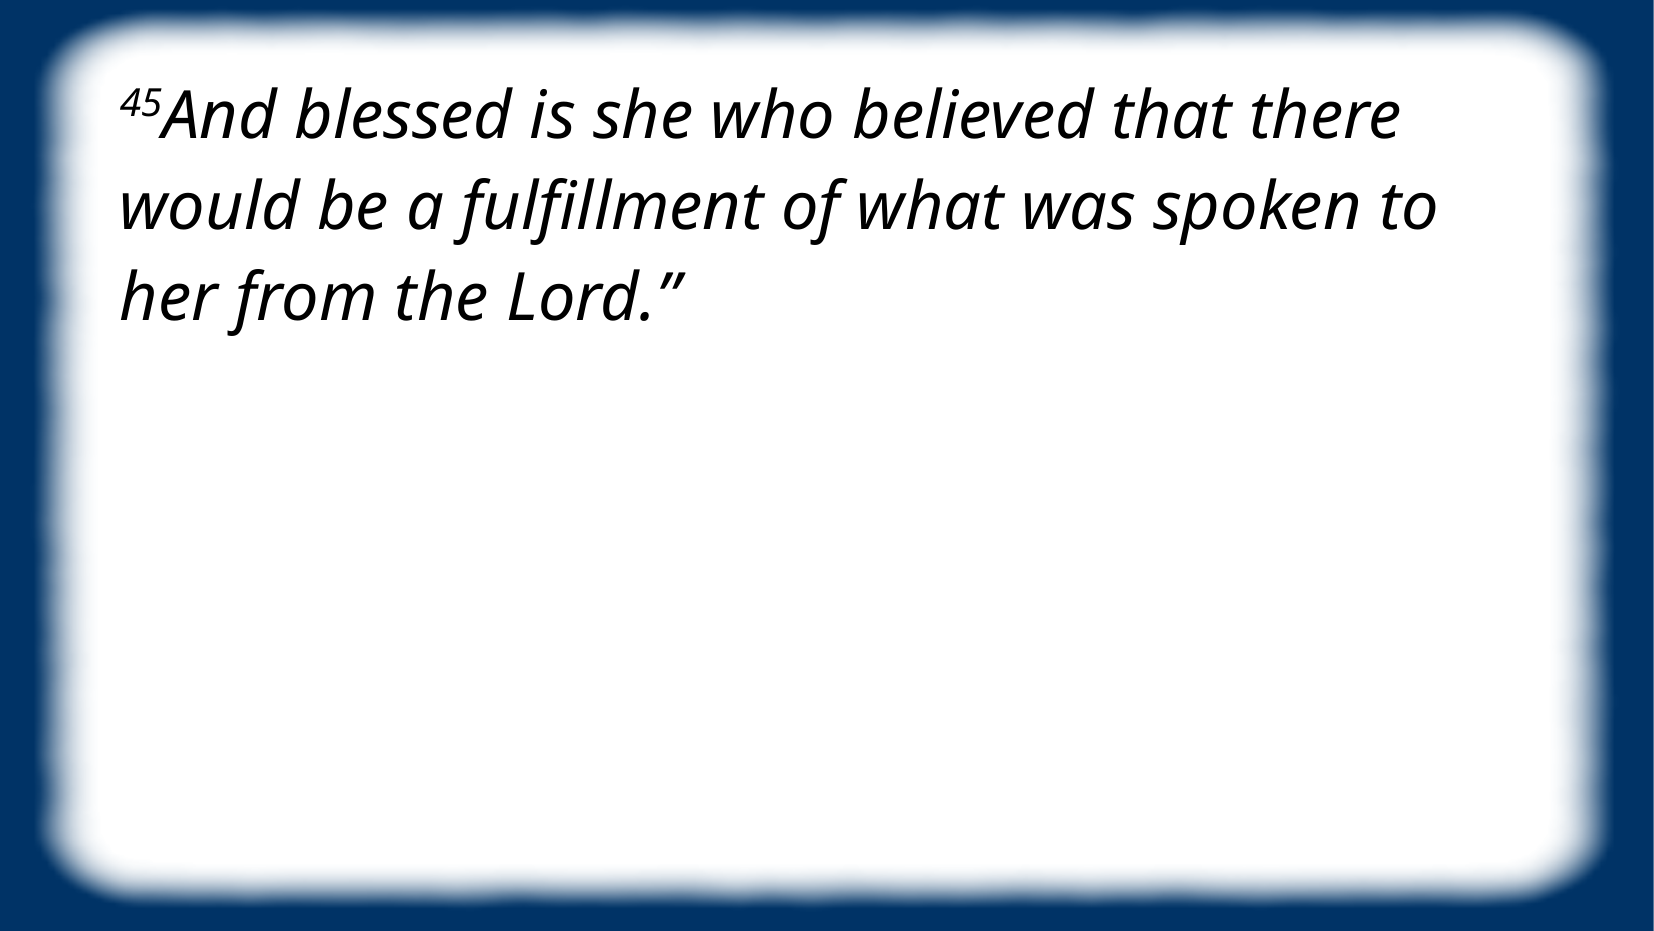

45And blessed is she who believed that there would be a fulfillment of what was spoken to her from the Lord.”